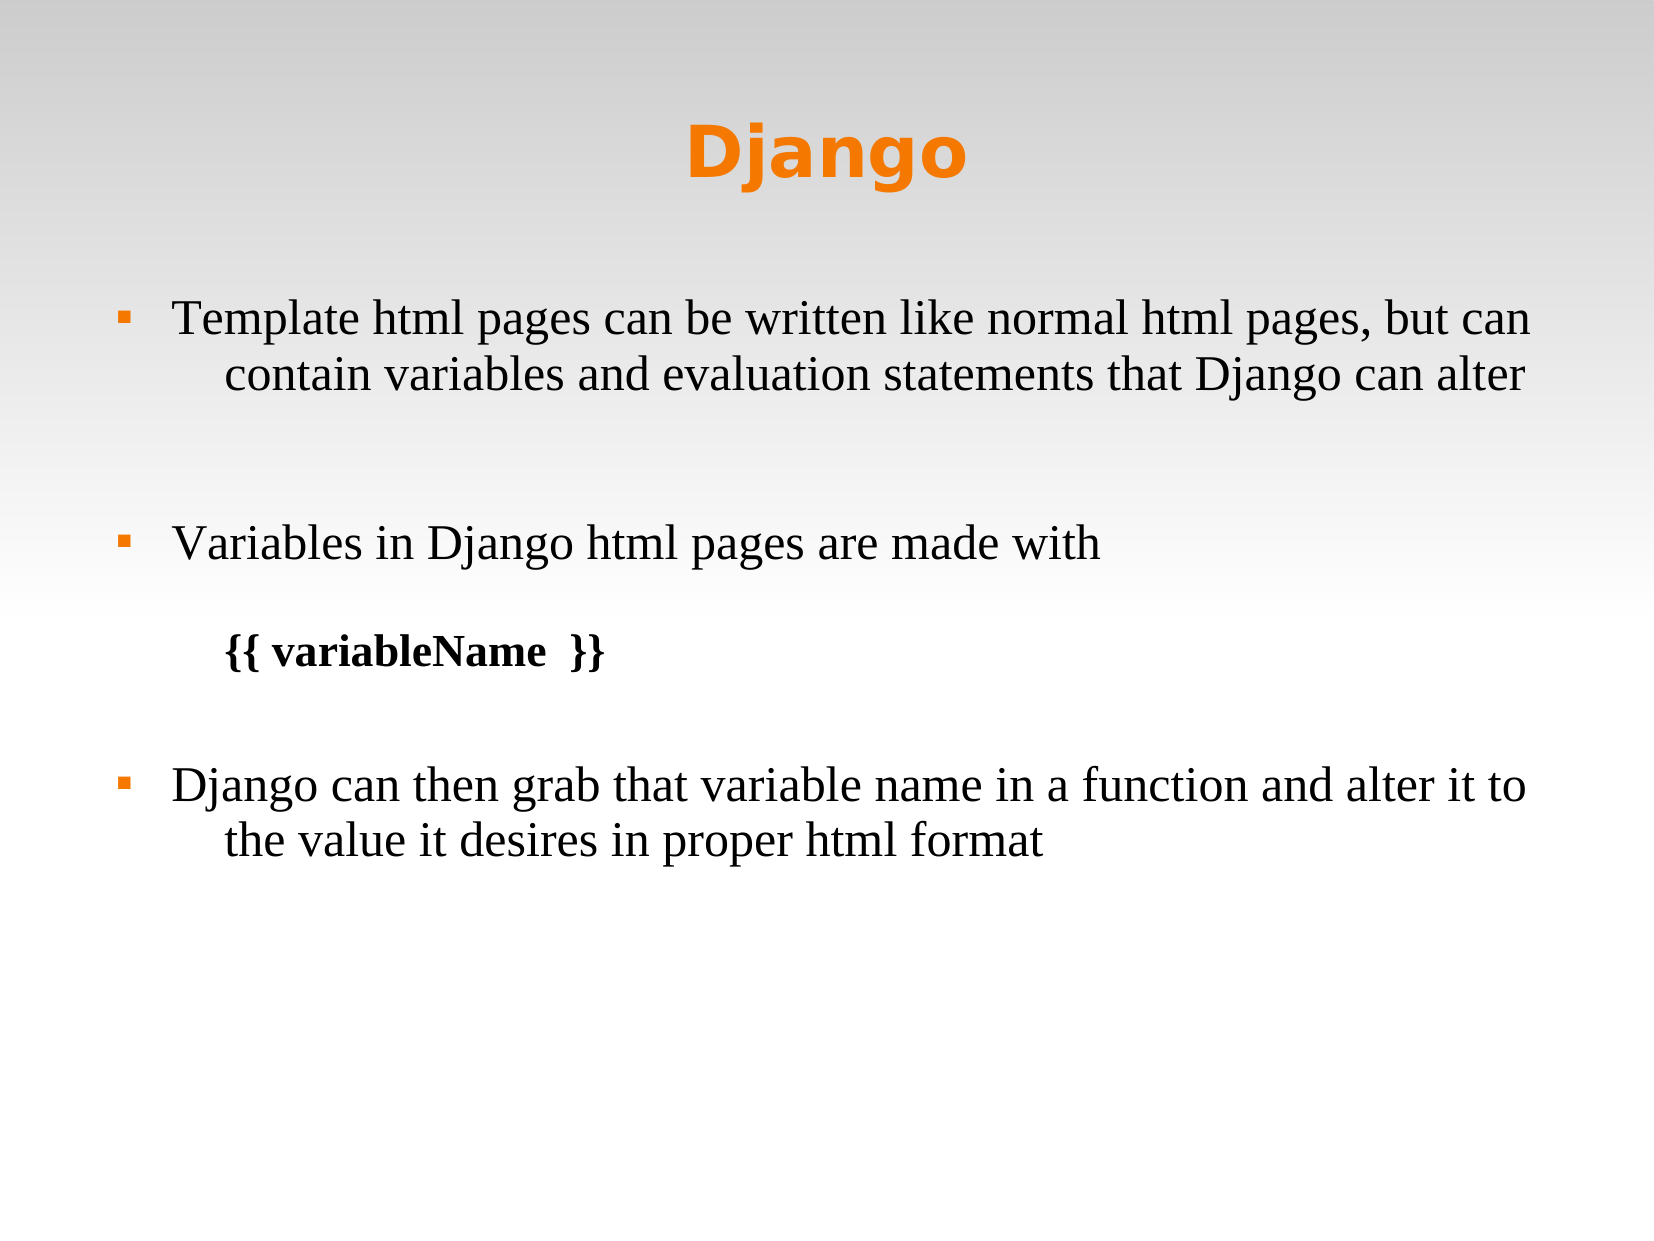

# Django
Template html pages can be written like normal html pages, but can contain variables and evaluation statements that Django can alter
Variables in Django html pages are made with
{{ variableName }}
Django can then grab that variable name in a function and alter it to the value it desires in proper html format